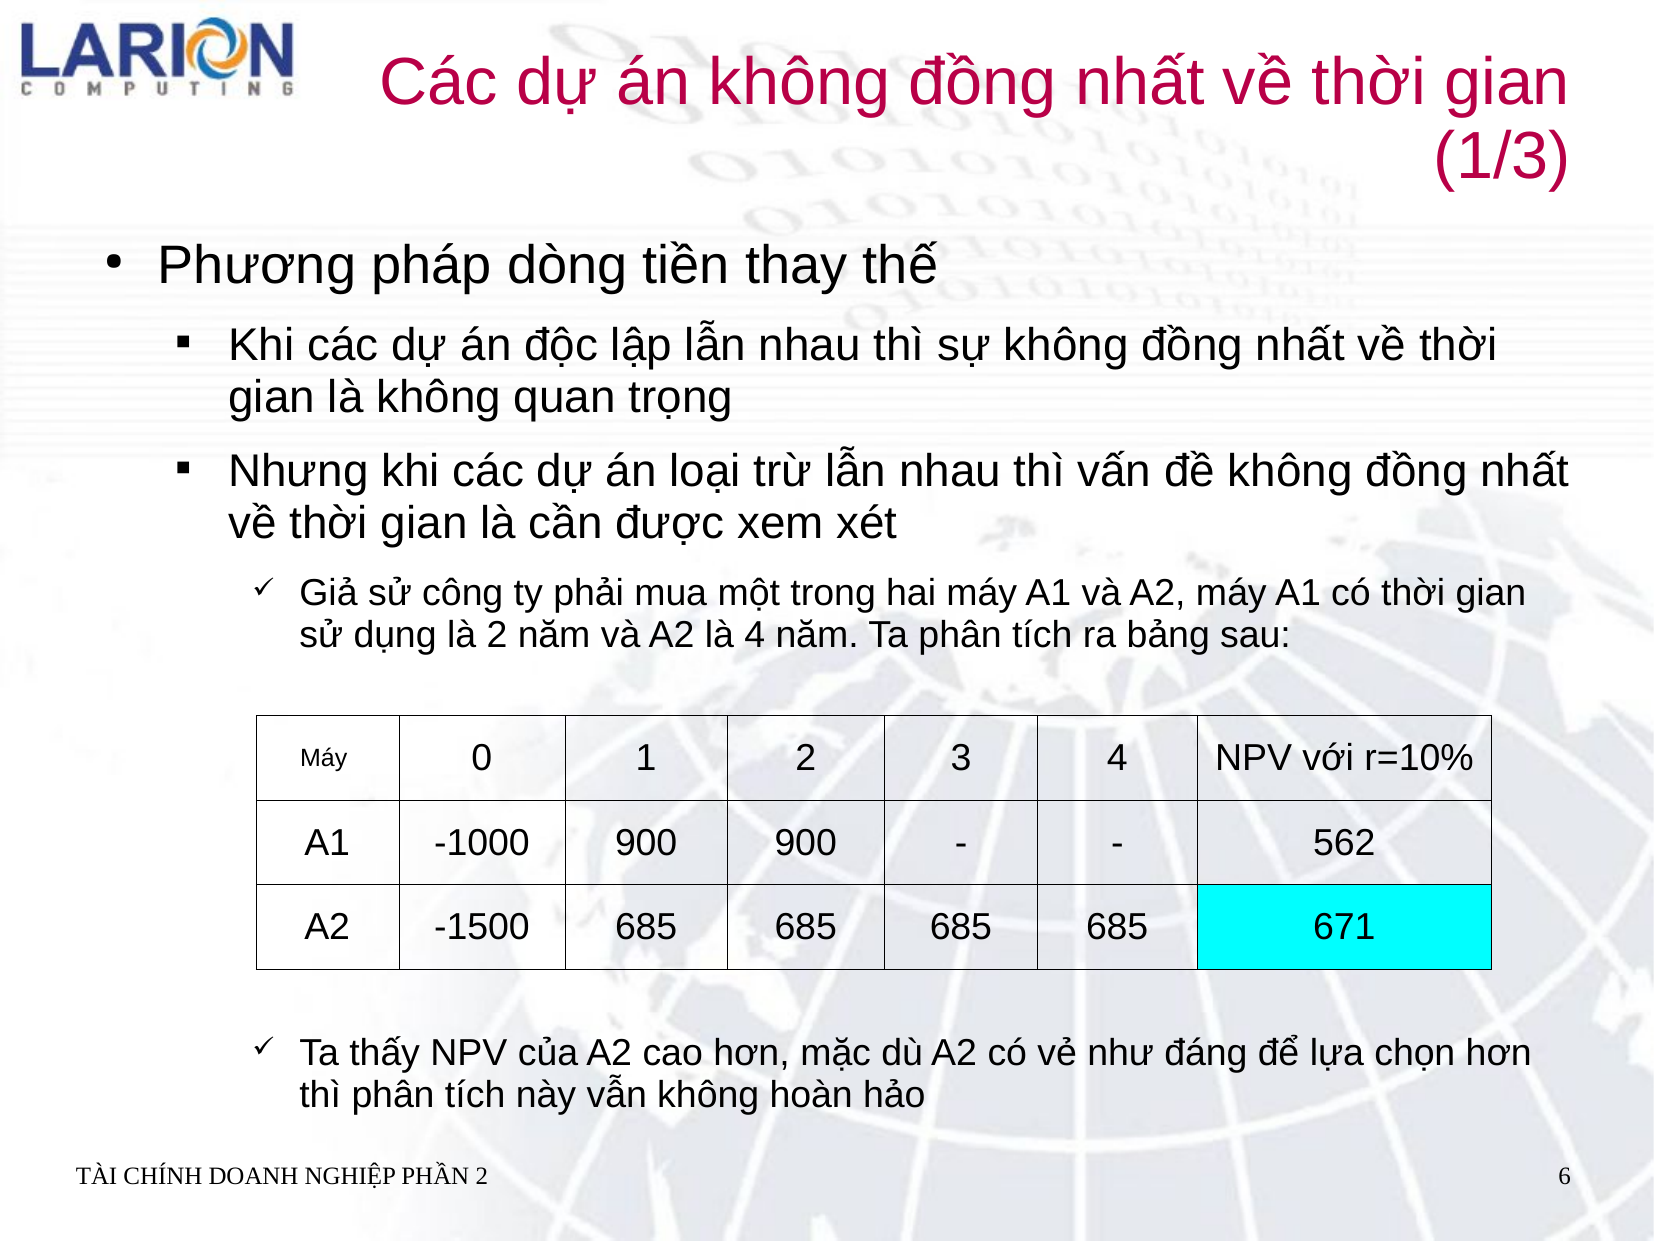

# Các dự án không đồng nhất về thời gian (1/3)
Phương pháp dòng tiền thay thế
Khi các dự án độc lập lẫn nhau thì sự không đồng nhất về thời gian là không quan trọng
Nhưng khi các dự án loại trừ lẫn nhau thì vấn đề không đồng nhất về thời gian là cần được xem xét
Giả sử công ty phải mua một trong hai máy A1 và A2, máy A1 có thời gian sử dụng là 2 năm và A2 là 4 năm. Ta phân tích ra bảng sau:
Ta thấy NPV của A2 cao hơn, mặc dù A2 có vẻ như đáng để lựa chọn hơn thì phân tích này vẫn không hoàn hảo
| Máy | 0 | 1 | 2 | 3 | 4 | NPV với r=10% |
| --- | --- | --- | --- | --- | --- | --- |
| A1 | -1000 | 900 | 900 | - | - | 562 |
| A2 | -1500 | 685 | 685 | 685 | 685 | 671 |
TÀI CHÍNH DOANH NGHIỆP PHẦN 2
6